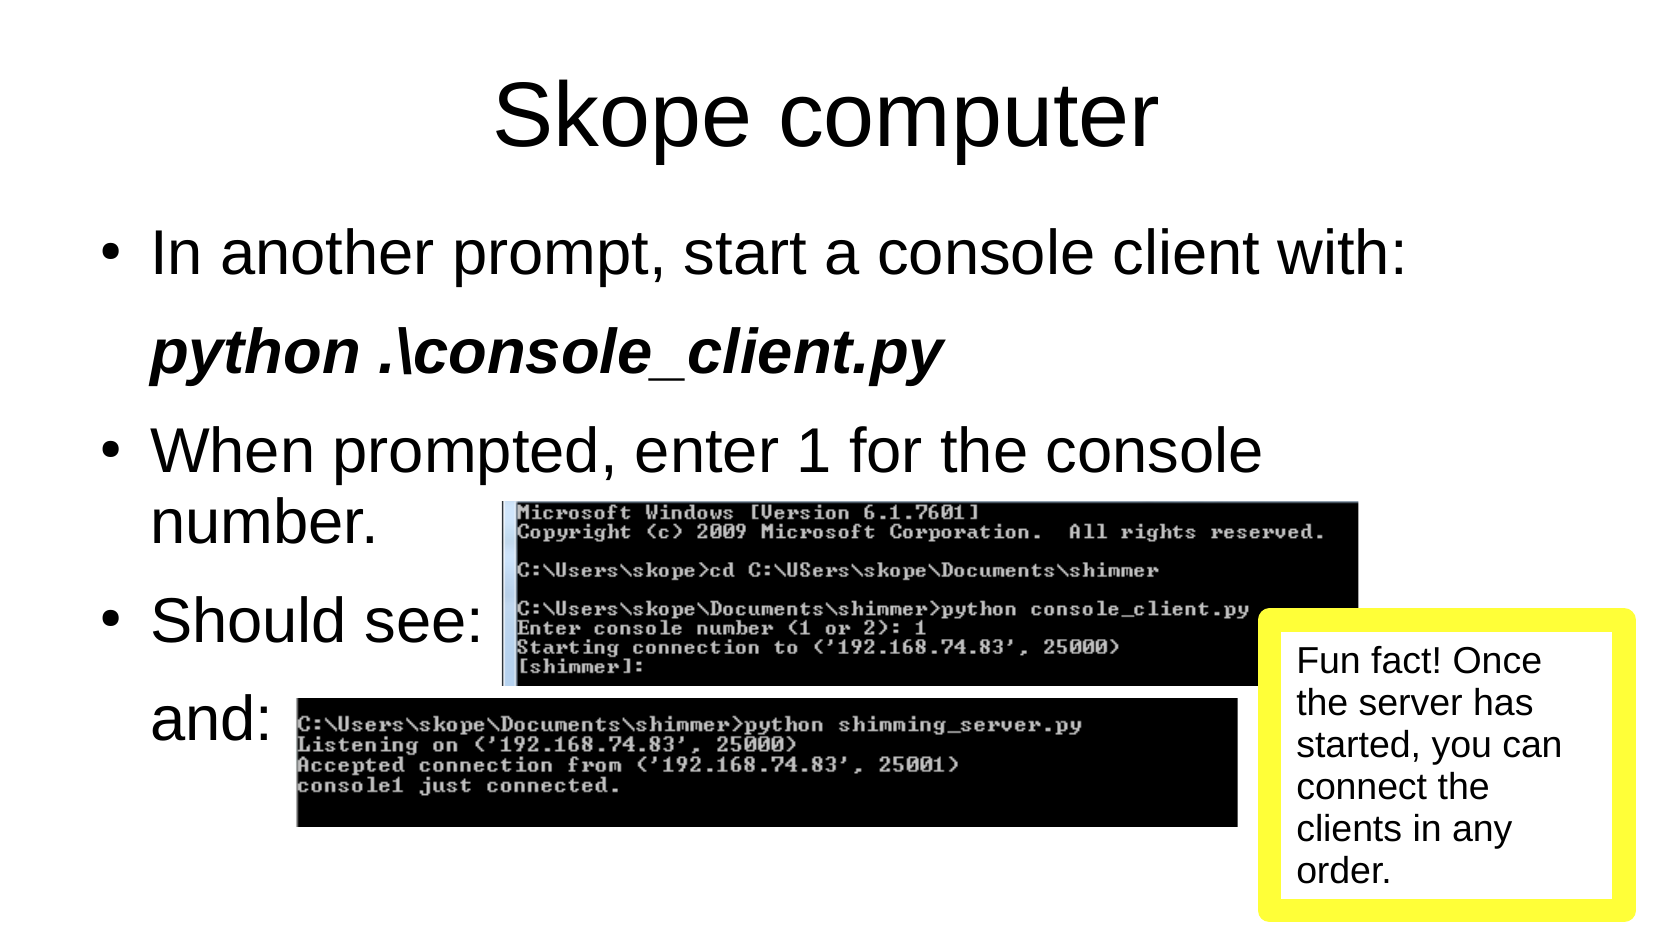

# Skope computer
In another prompt, start a console client with:
python .\console_client.py
When prompted, enter 1 for the console number.
Should see:
and:
Fun fact! Once the server has started, you can connect the clients in any order.